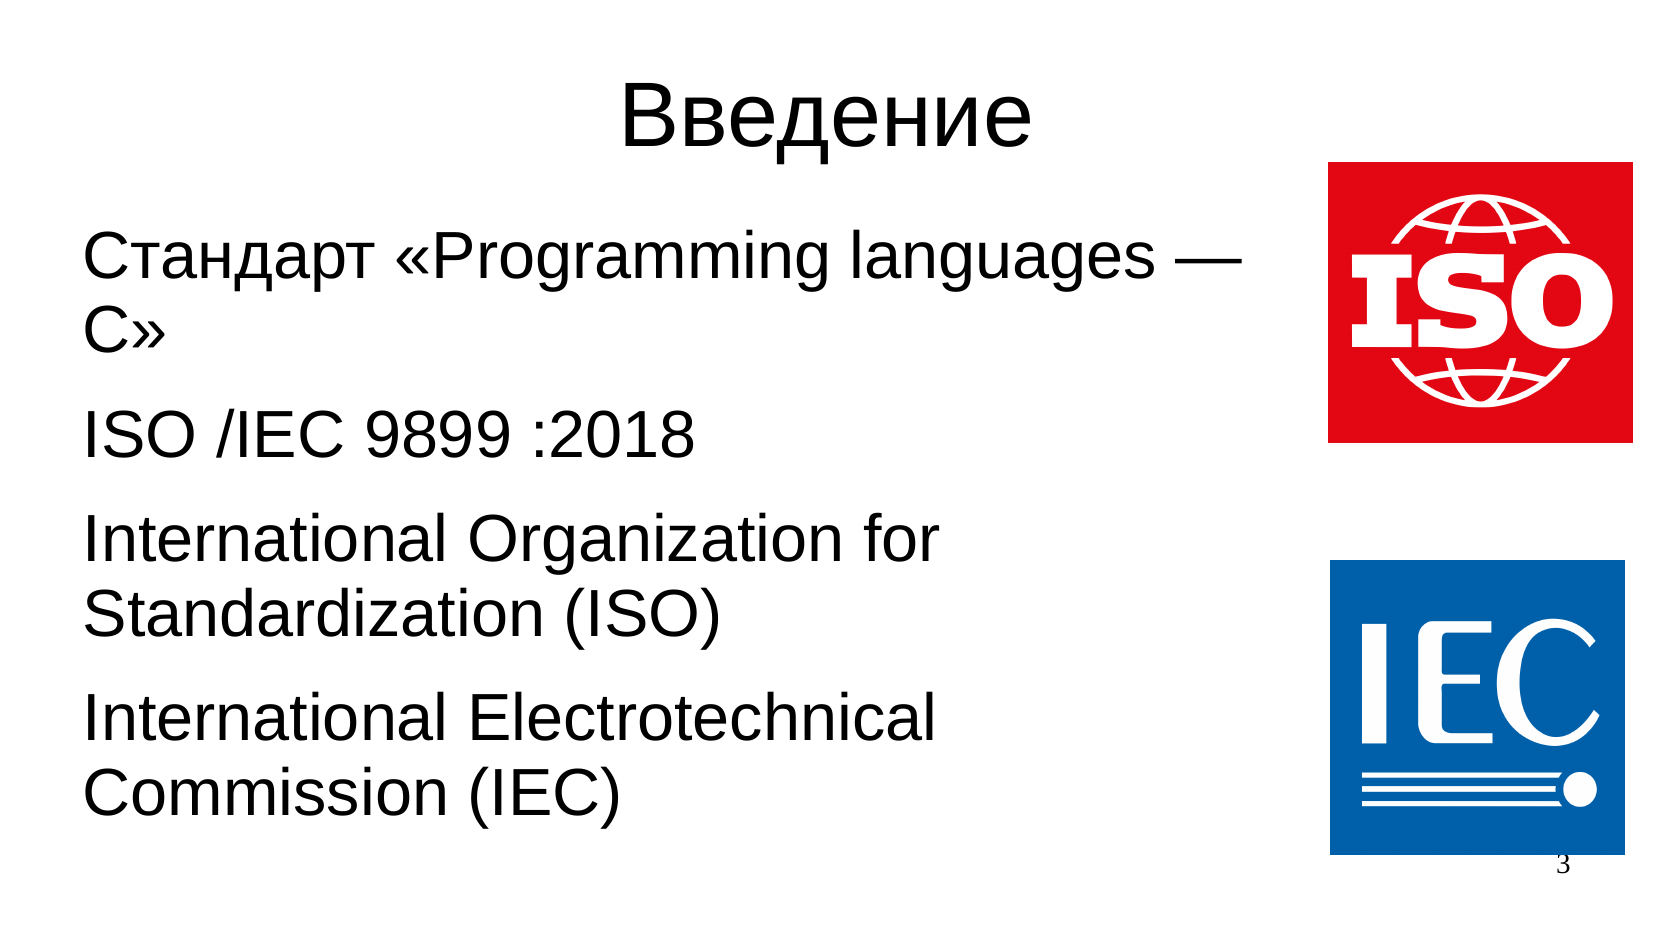

# Введение
Стандарт «Programming languages — C»
ISO /IEC 9899 :2018
International Organization for Standardization (ISO)
International Electrotechnical Commission (IEC)
3